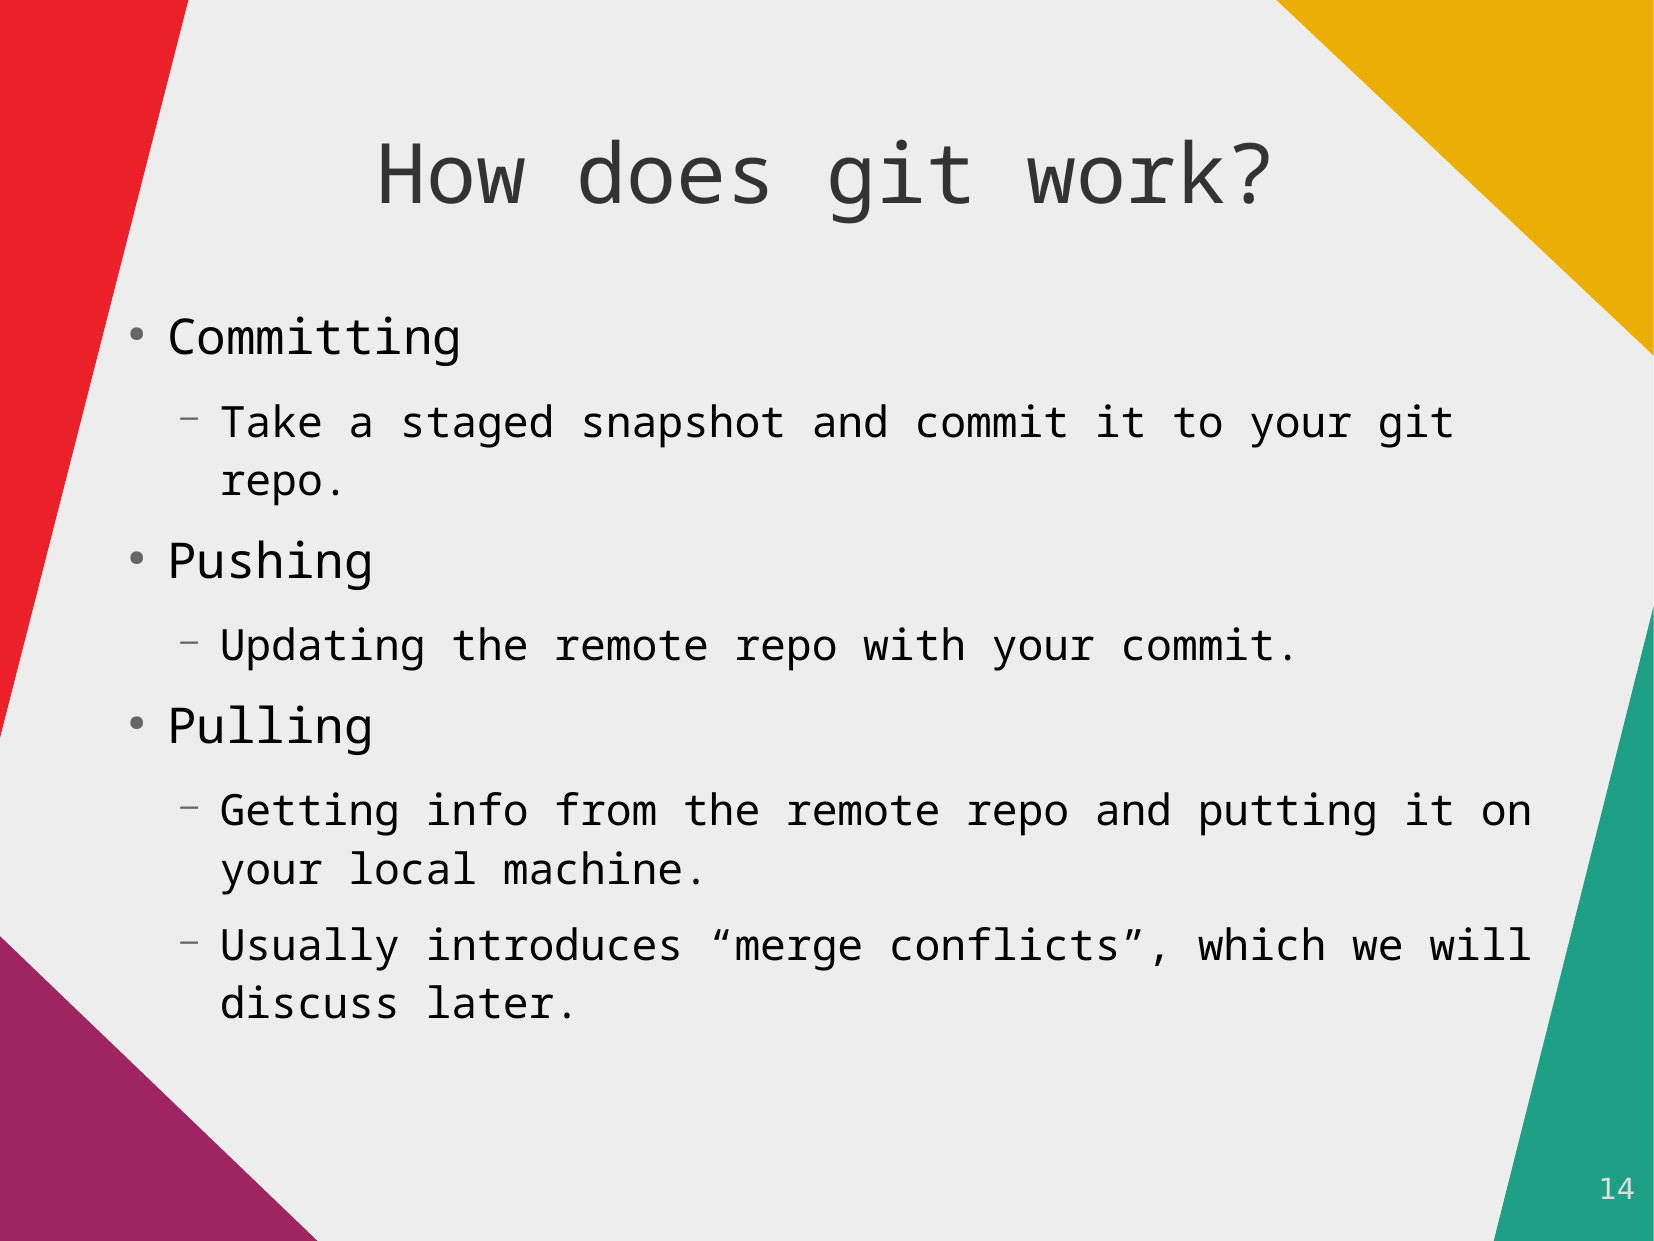

# How does git work?
Committing
Take a staged snapshot and commit it to your git repo.
Pushing
Updating the remote repo with your commit.
Pulling
Getting info from the remote repo and putting it on your local machine.
Usually introduces “merge conflicts”, which we will discuss later.
14